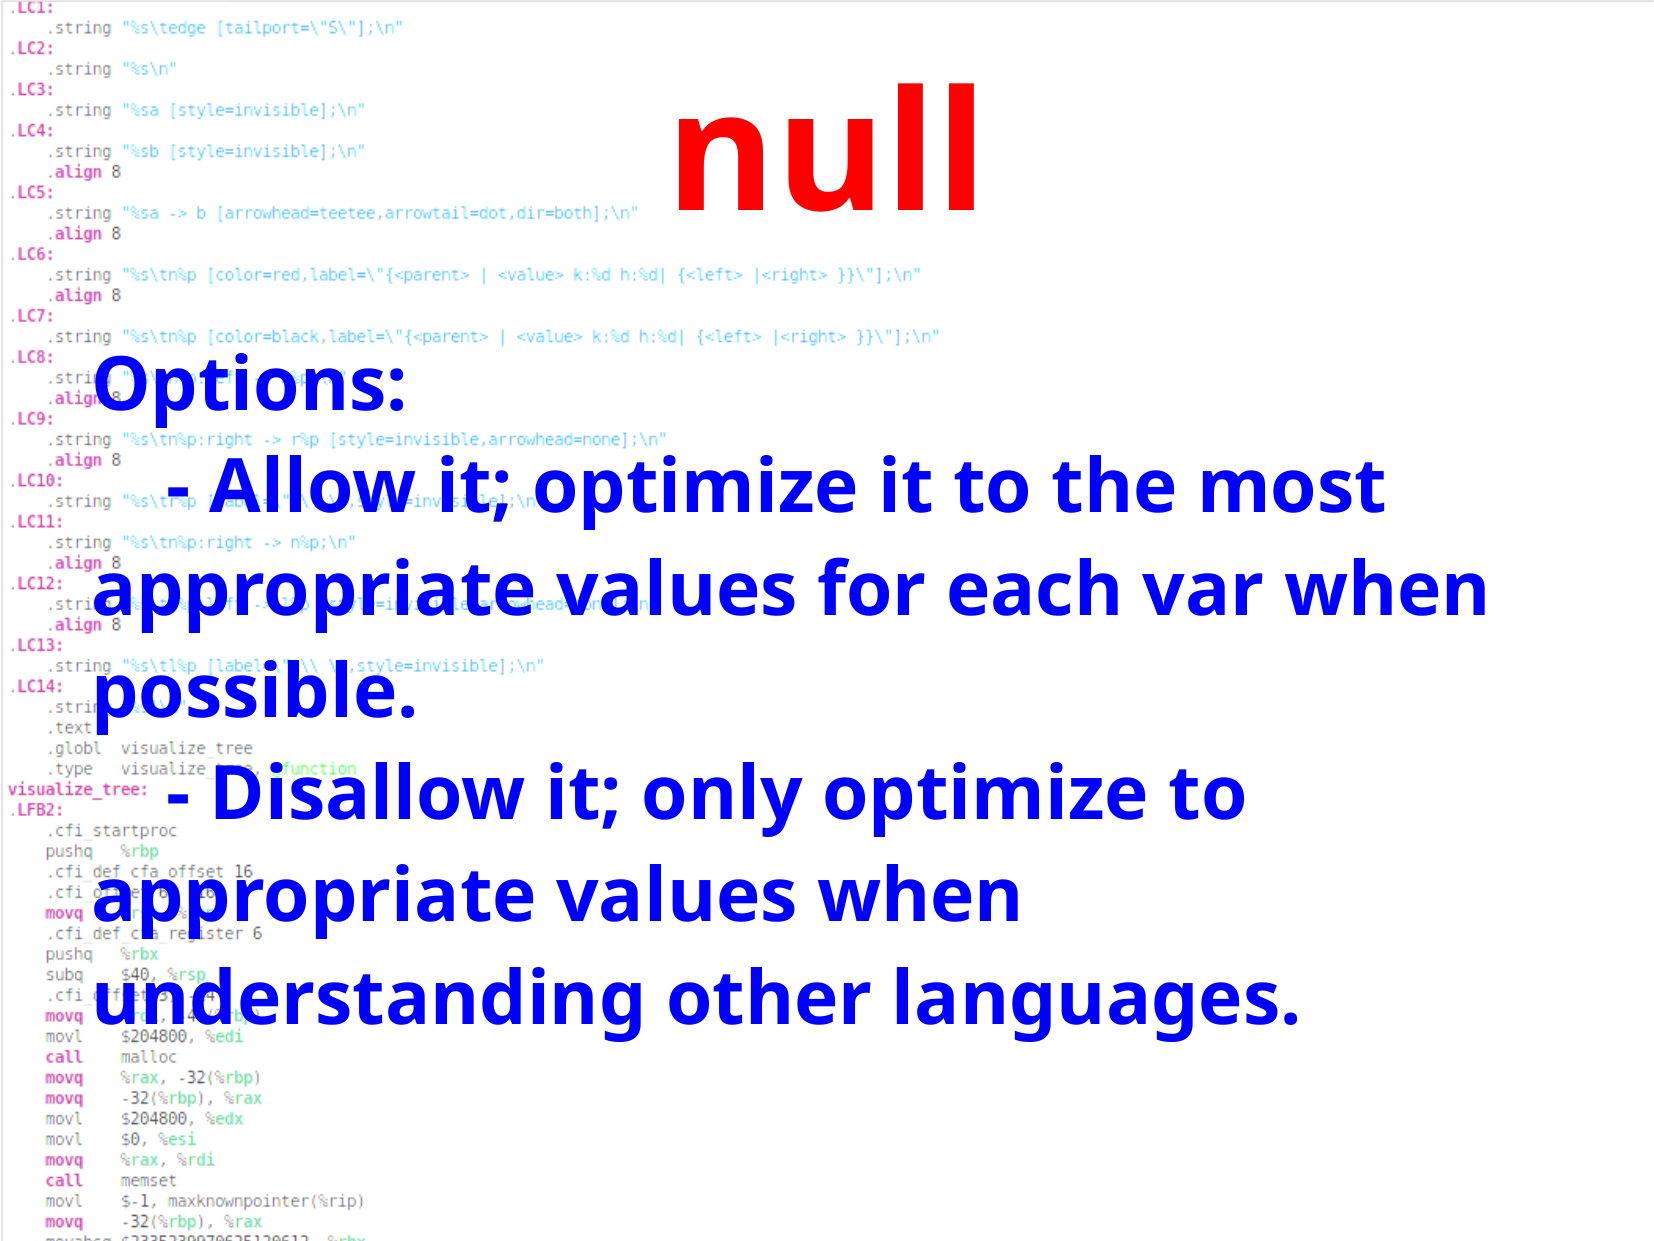

null
Options:
	- Allow it; optimize it to the most appropriate values for each var when possible.
	- Disallow it; only optimize to appropriate values when understanding other languages.